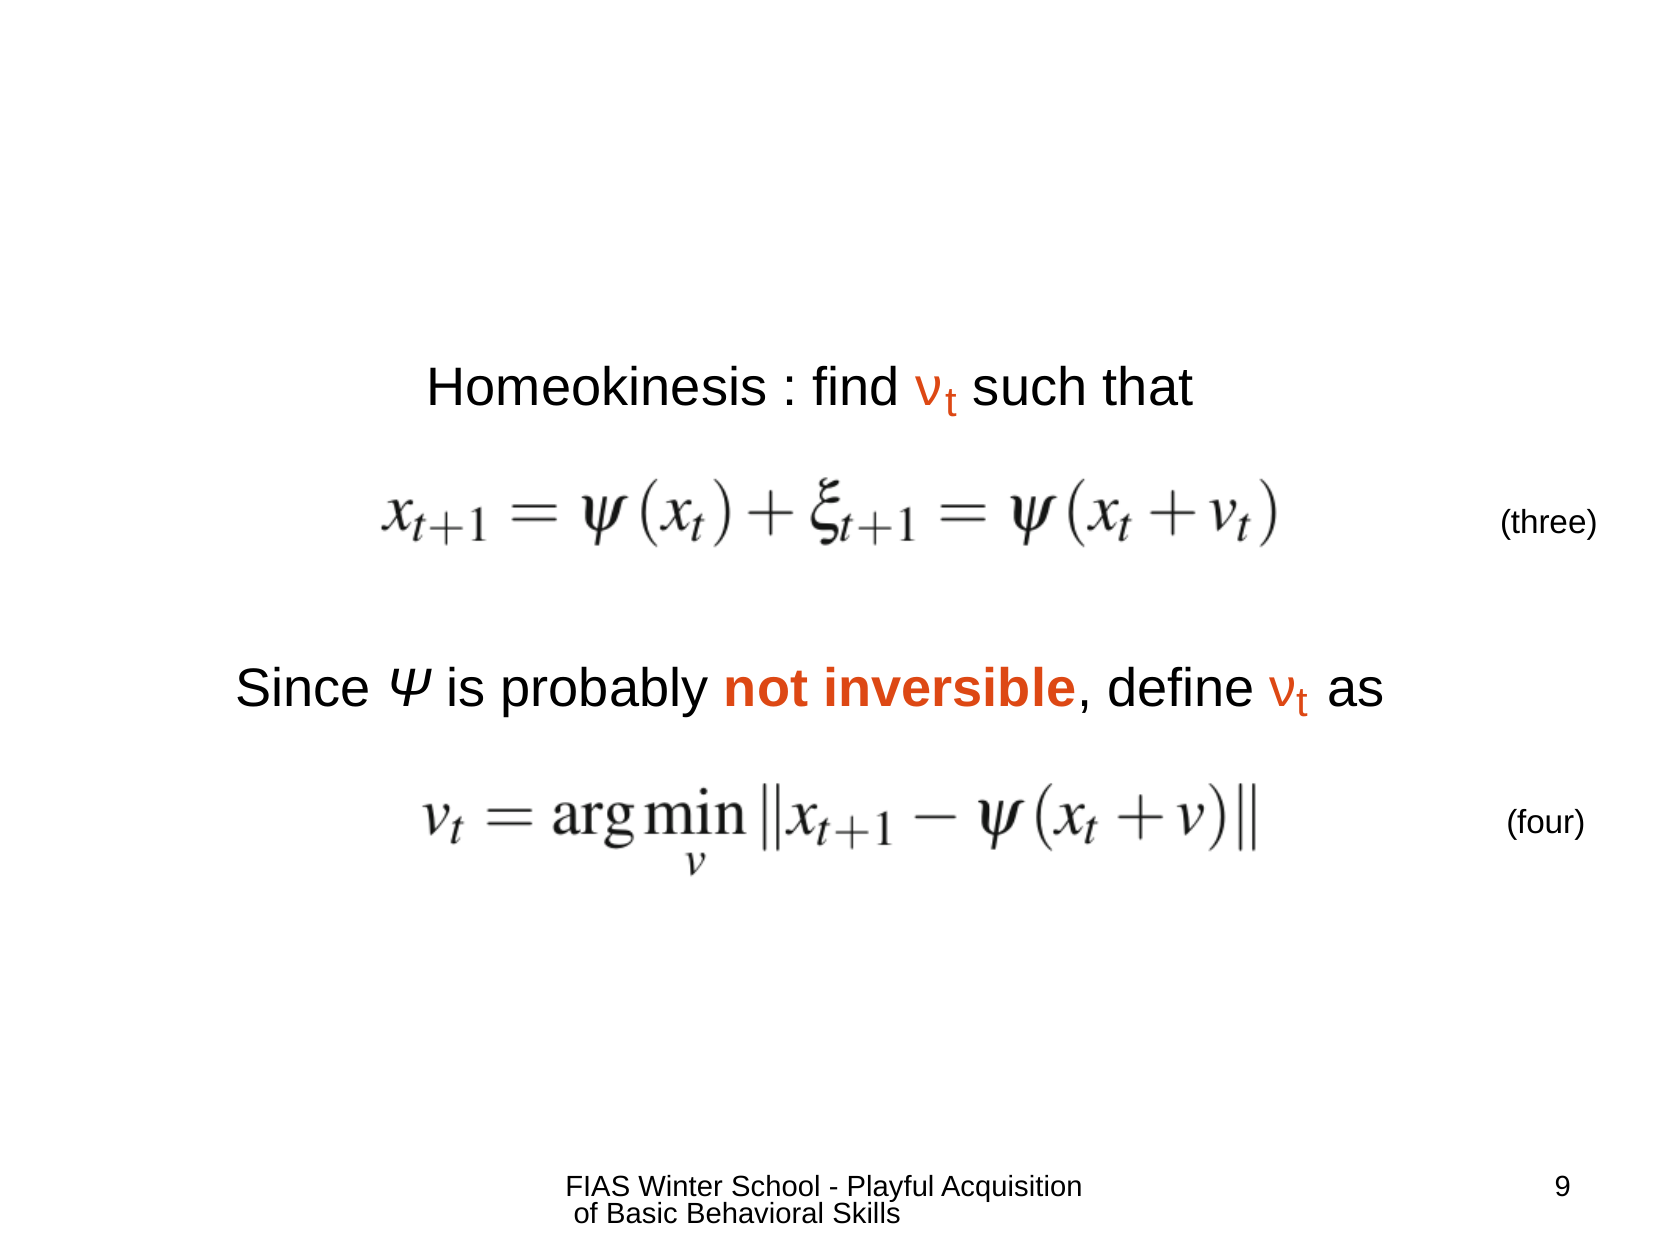

Homeokinesis : find ν such that
t
(three)
Since Ψ is probably not inversible, define ν as
t
(four)
FIAS Winter School - Playful Acquisition of Basic Behavioral Skills
9